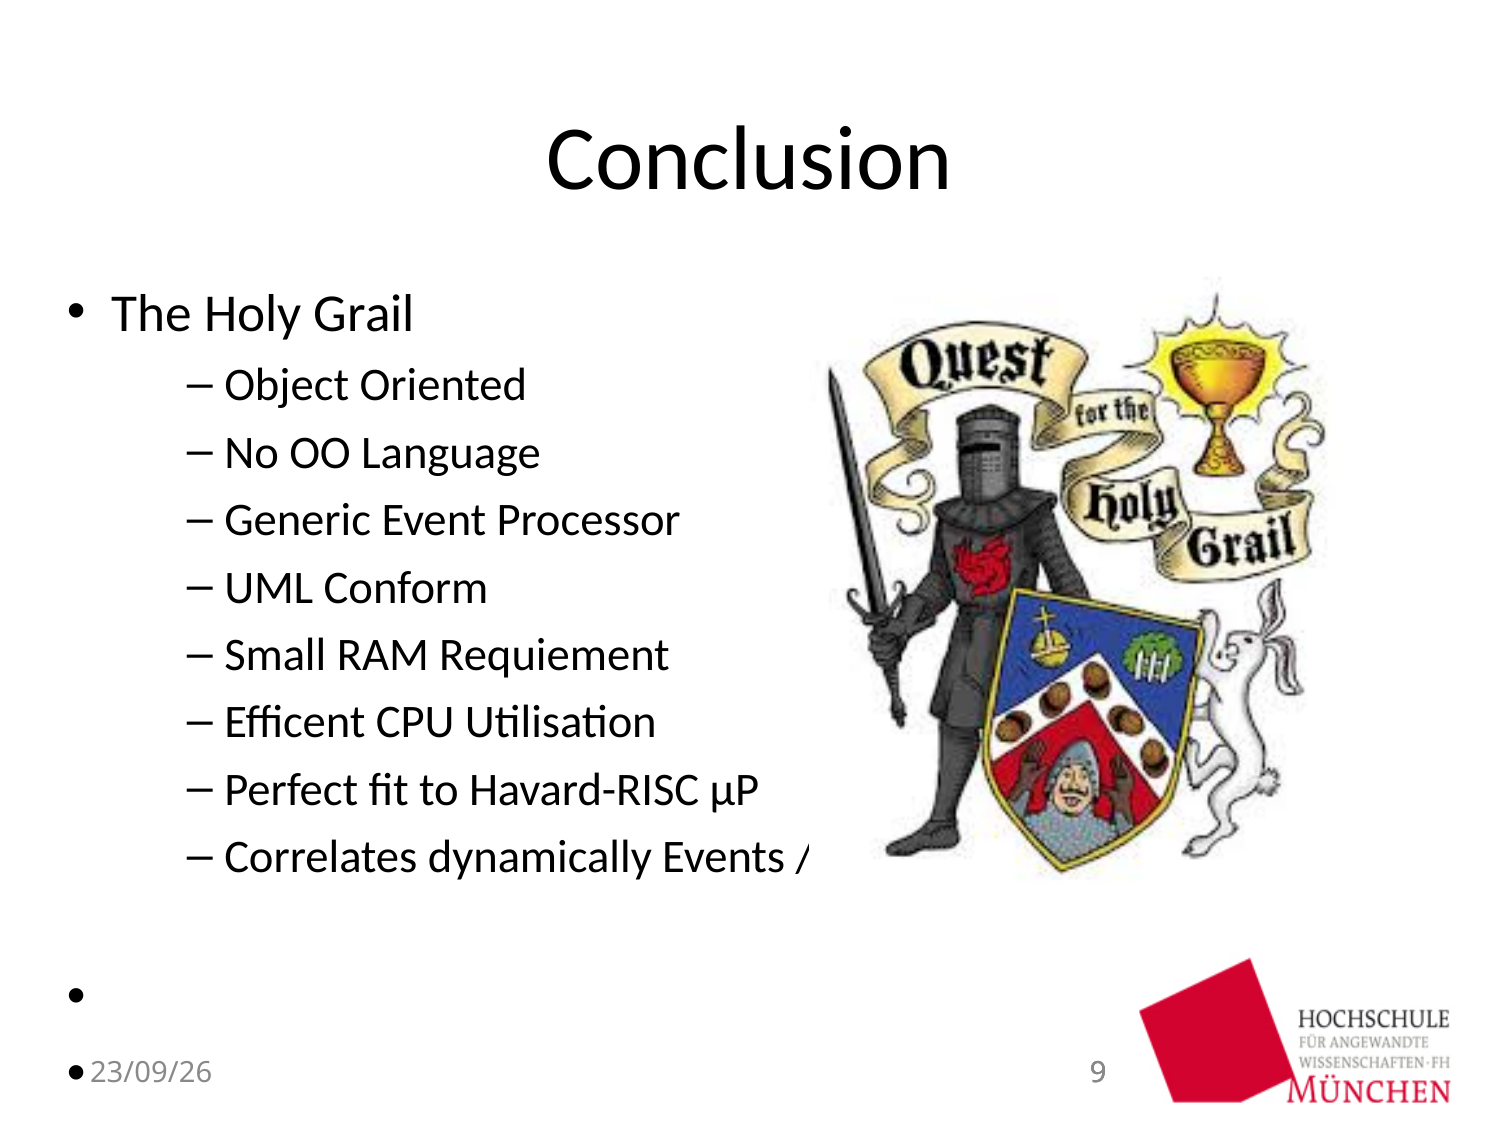

#
Conclusion
The Holy Grail
Object Oriented
No OO Language
Generic Event Processor
UML Conform
Small RAM Requiement
Efficent CPU Utilisation
Perfect fit to Havard-RISC µP
Correlates dynamically Events / States